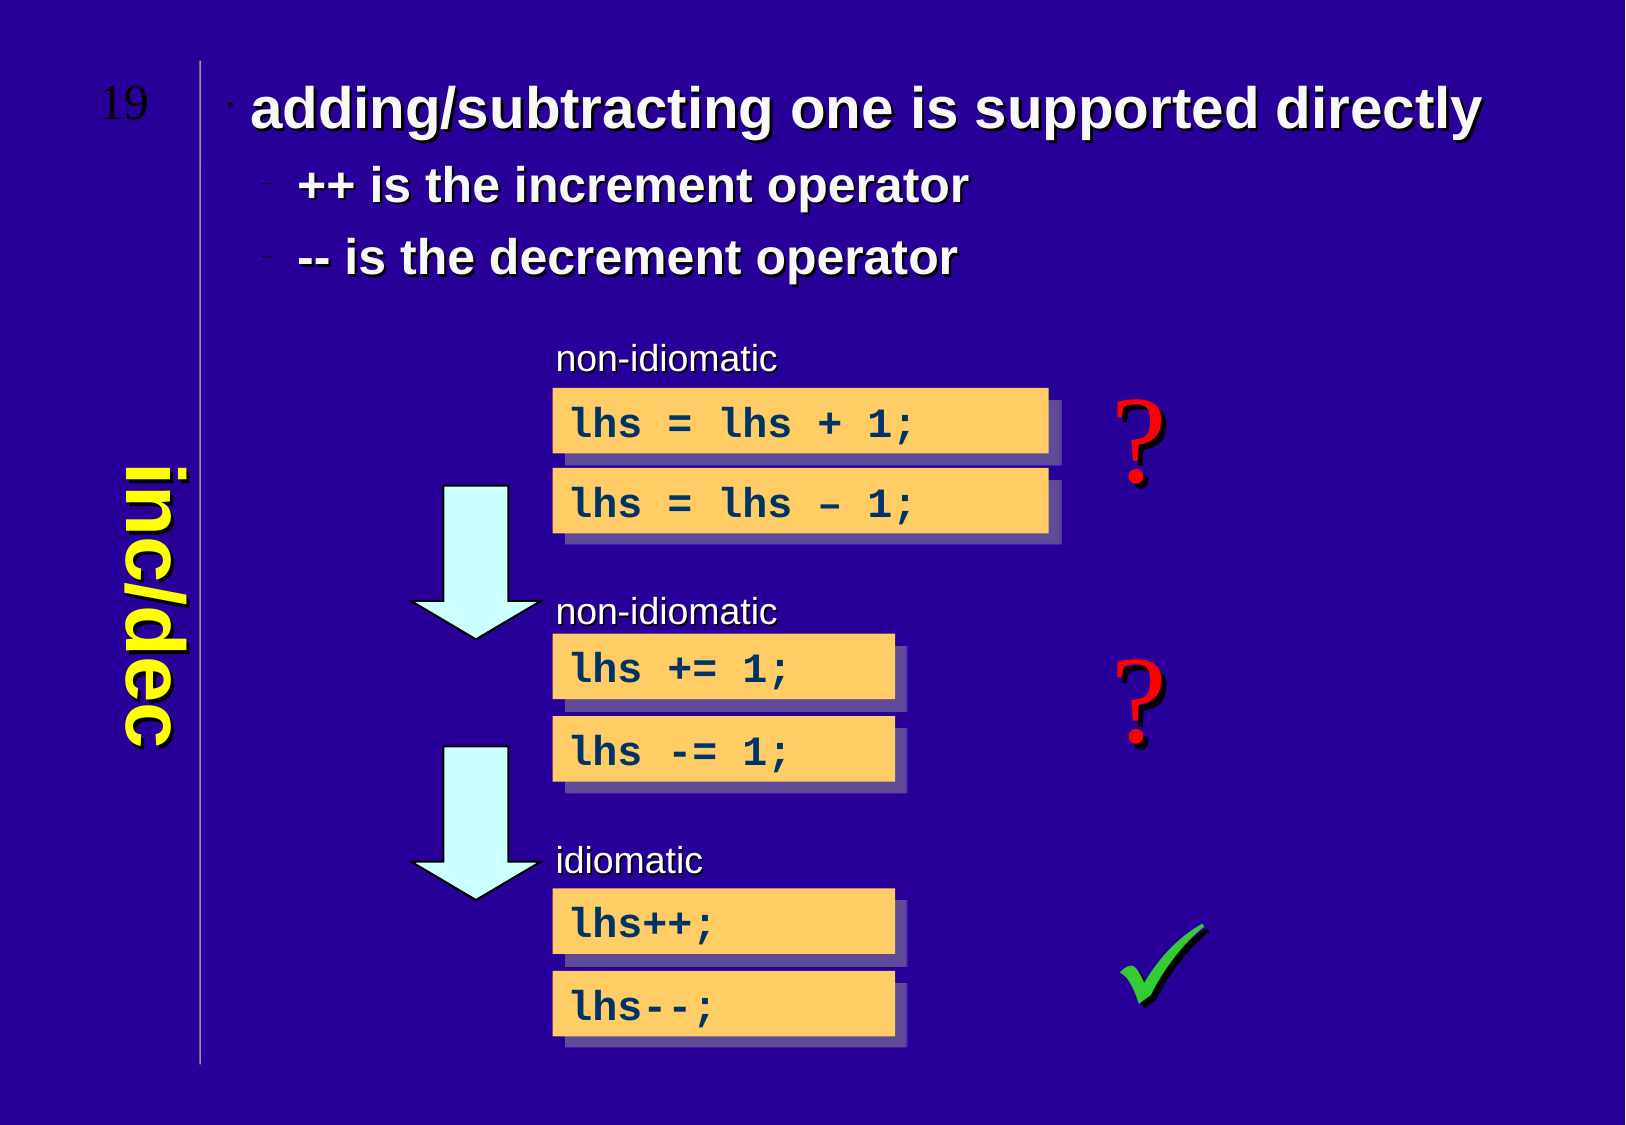

19
 adding/subtracting one is supported directly
++ is the increment operator
-- is the decrement operator
# inc/dec
non-idiomatic
?
lhs = lhs + 1;
lhs = lhs – 1;
non-idiomatic
?
lhs += 1;
lhs -= 1;
idiomatic
lhs++;

lhs--;